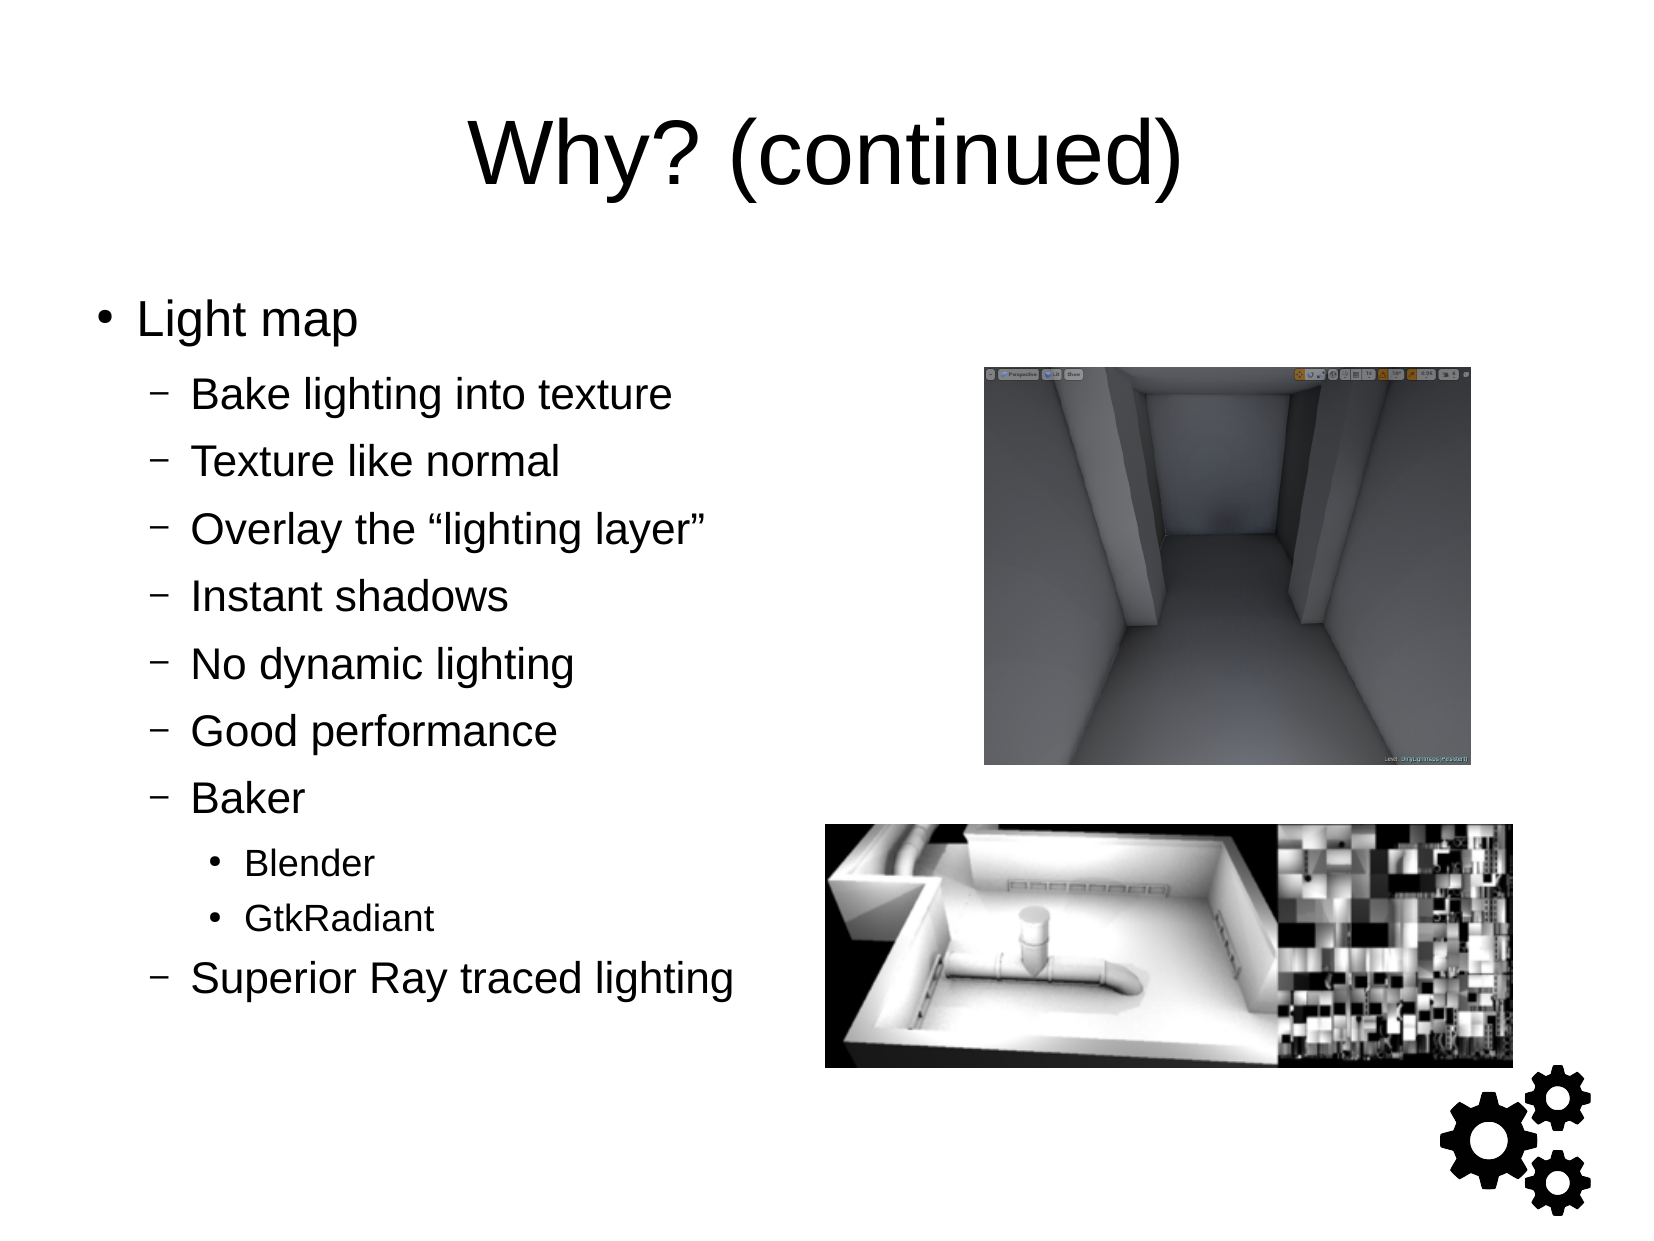

# Why? (continued)
Light map
Bake lighting into texture
Texture like normal
Overlay the “lighting layer”
Instant shadows
No dynamic lighting
Good performance
Baker
Blender
GtkRadiant
Superior Ray traced lighting